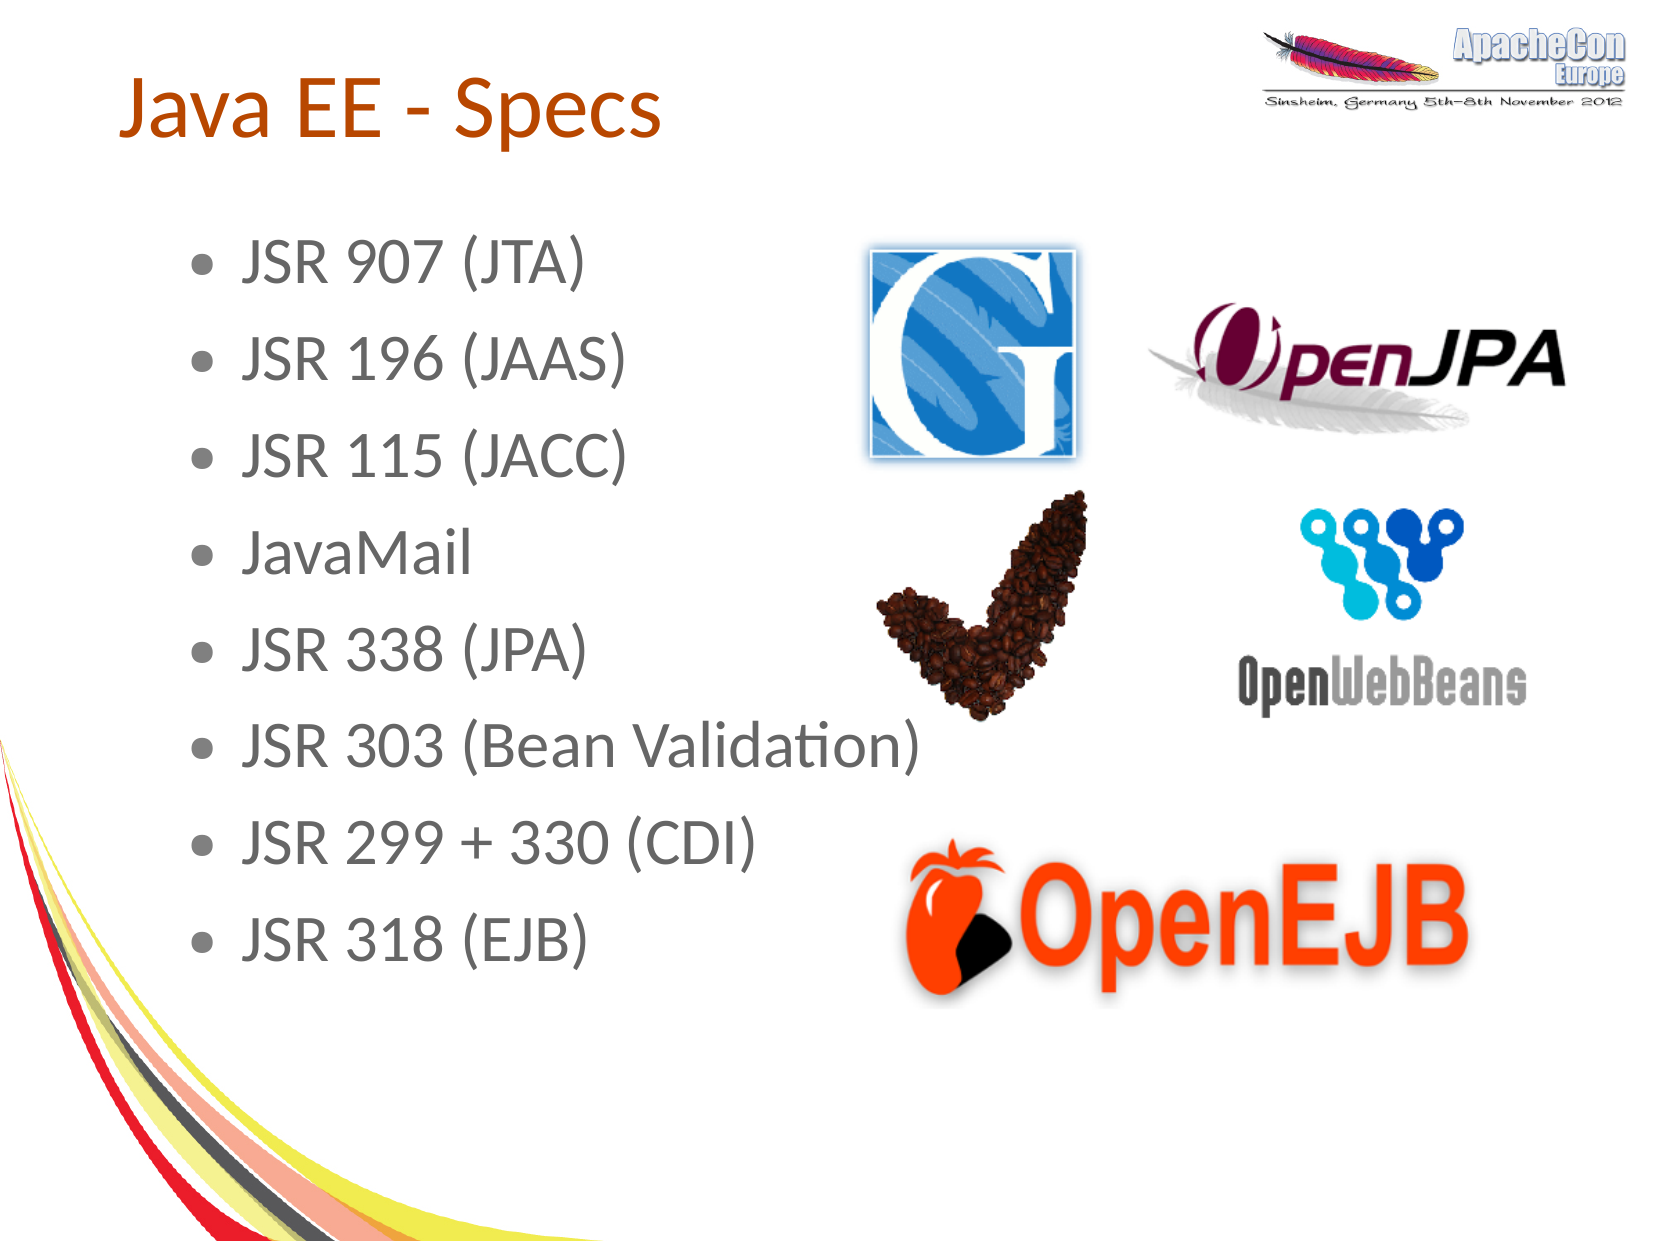

# Java EE - Specs
JSR 907 (JTA)
JSR 196 (JAAS)
JSR 115 (JACC)
JavaMail
JSR 338 (JPA)
JSR 303 (Bean Validation)
JSR 299 + 330 (CDI)
JSR 318 (EJB)